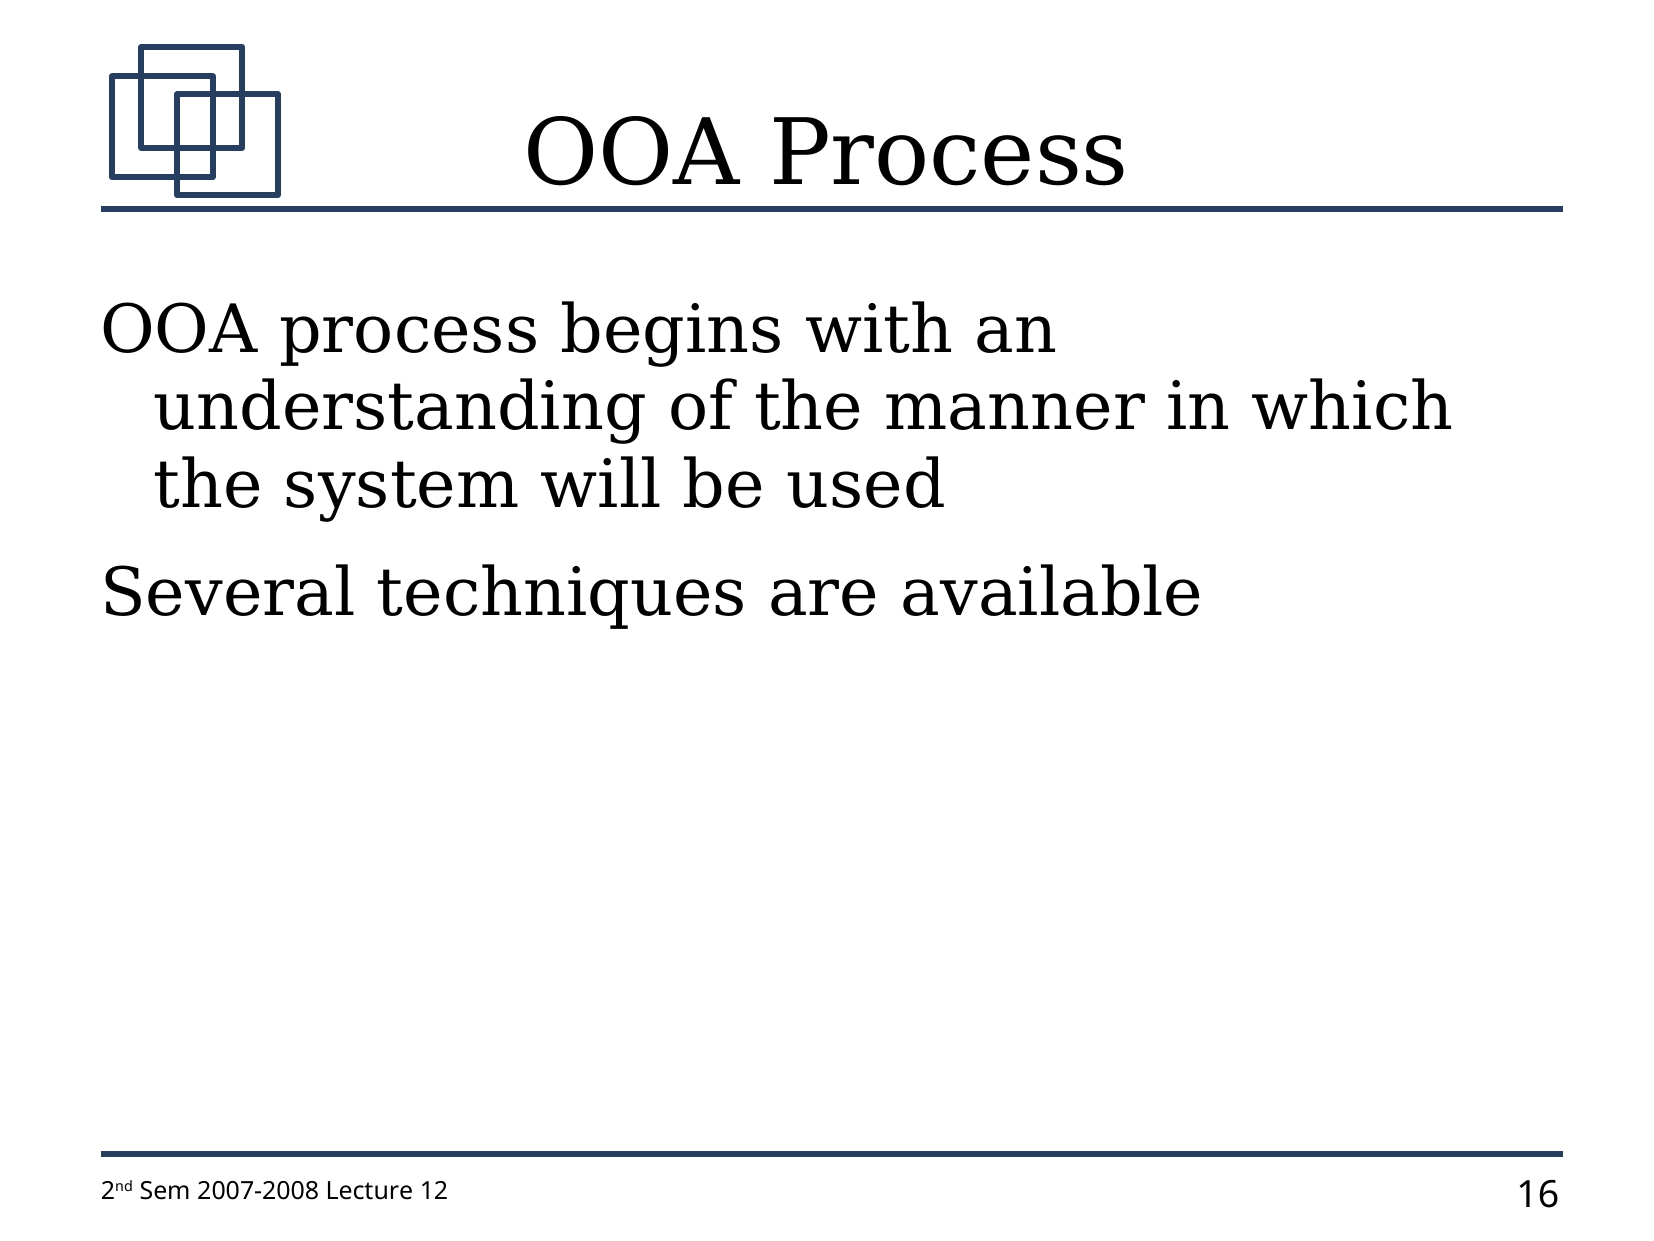

# OOA Process
OOA process begins with an understanding of the manner in which the system will be used
Several techniques are available